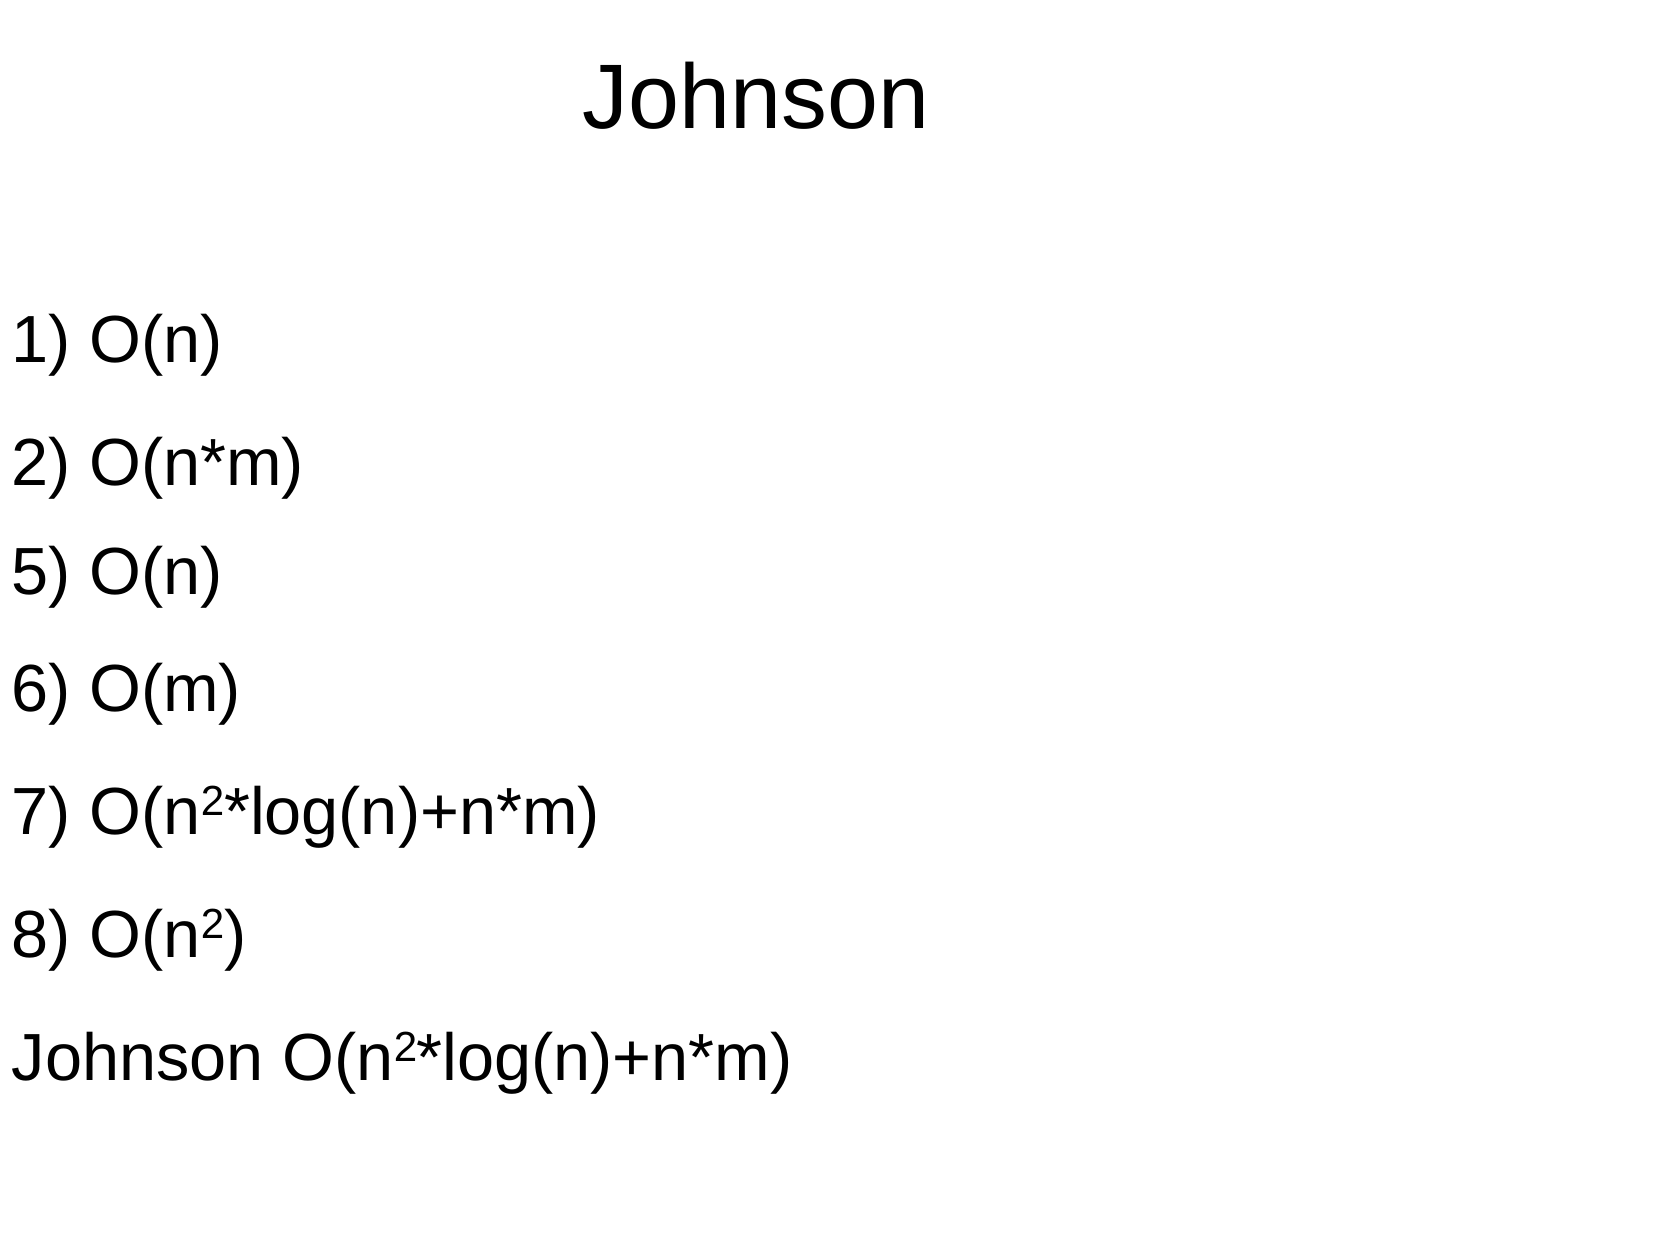

# Johnson
1) O(n)‏
2) O(n*m)‏
5) O(n)
6) O(m)‏
7) O(n2*log(n)+n*m)‏
8) O(n2)‏
Johnson O(n2*log(n)+n*m)‏